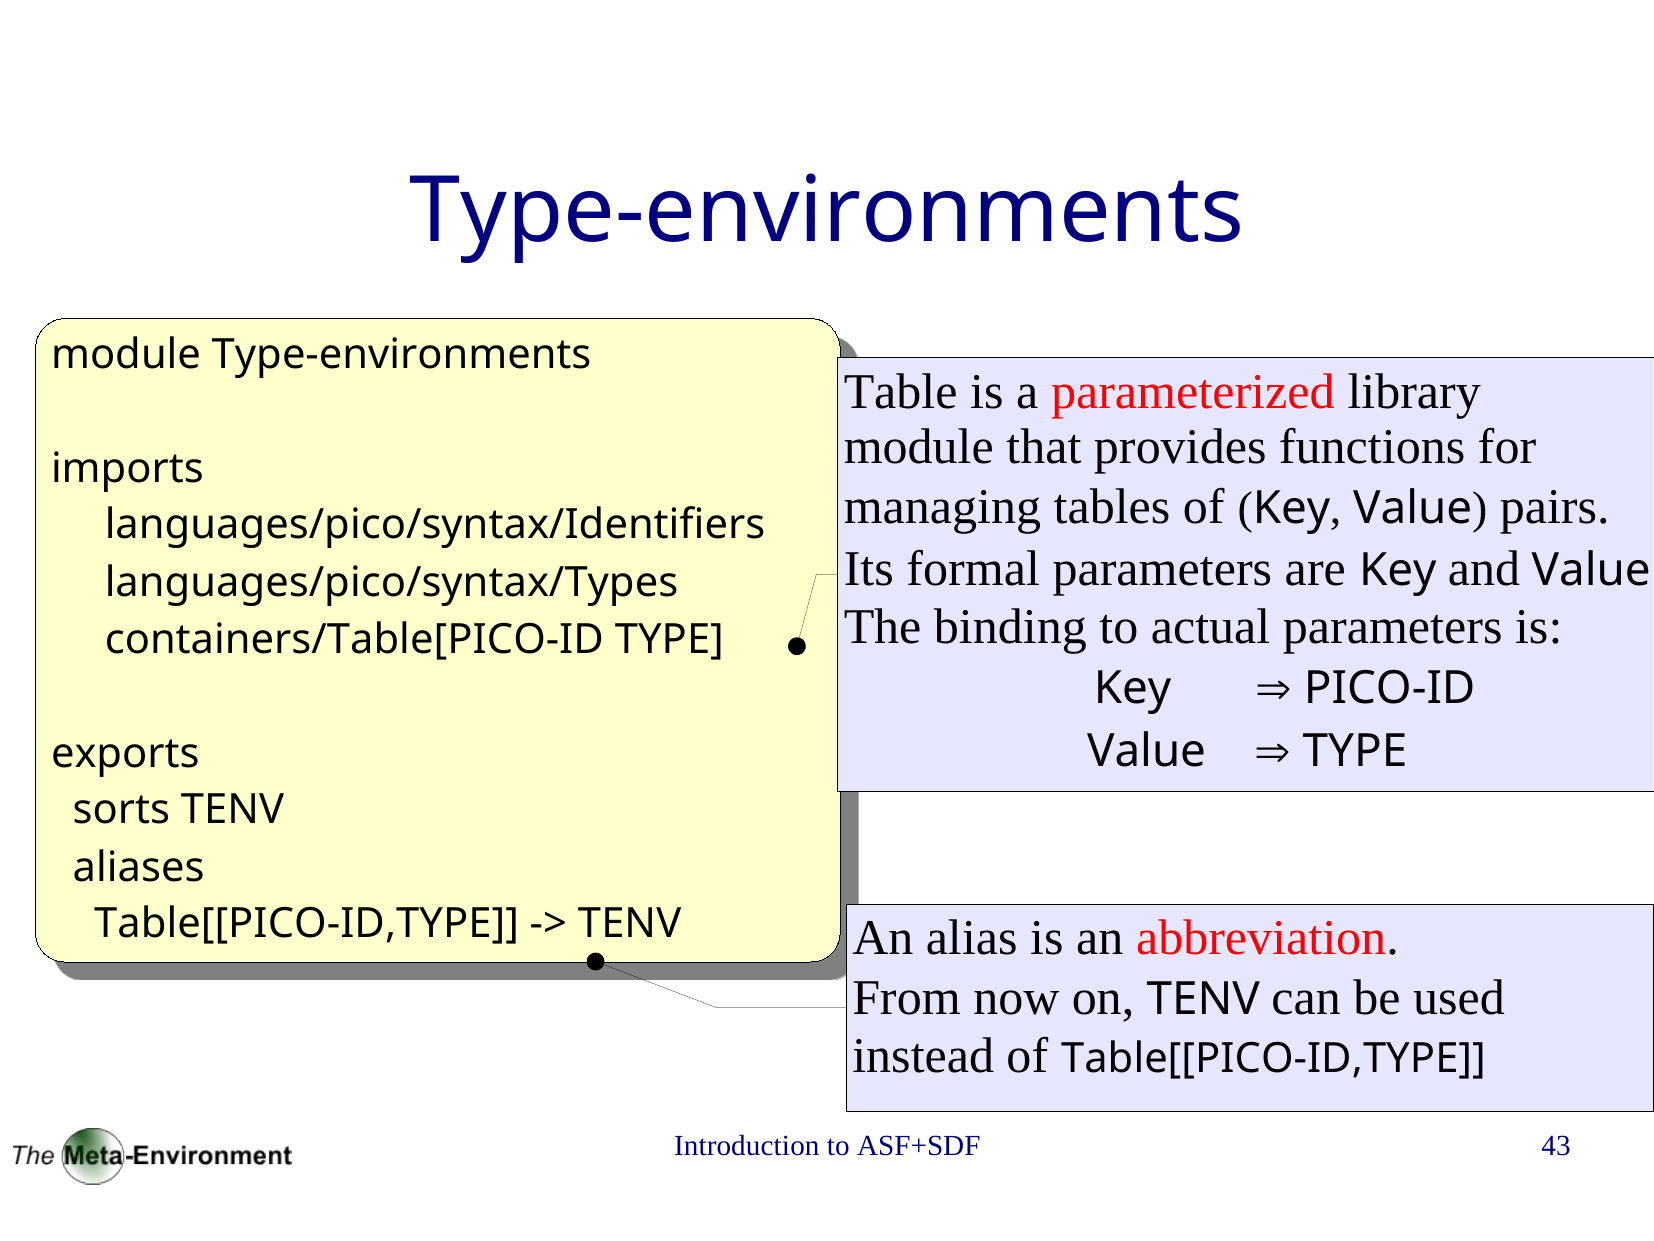

# Type-environments
module Type-environments
imports
 languages/pico/syntax/Identifiers
 languages/pico/syntax/Types
 containers/Table[PICO-ID TYPE]
exports
 sorts TENV
 aliases
 Table[[PICO-ID,TYPE]] -> TENV
43